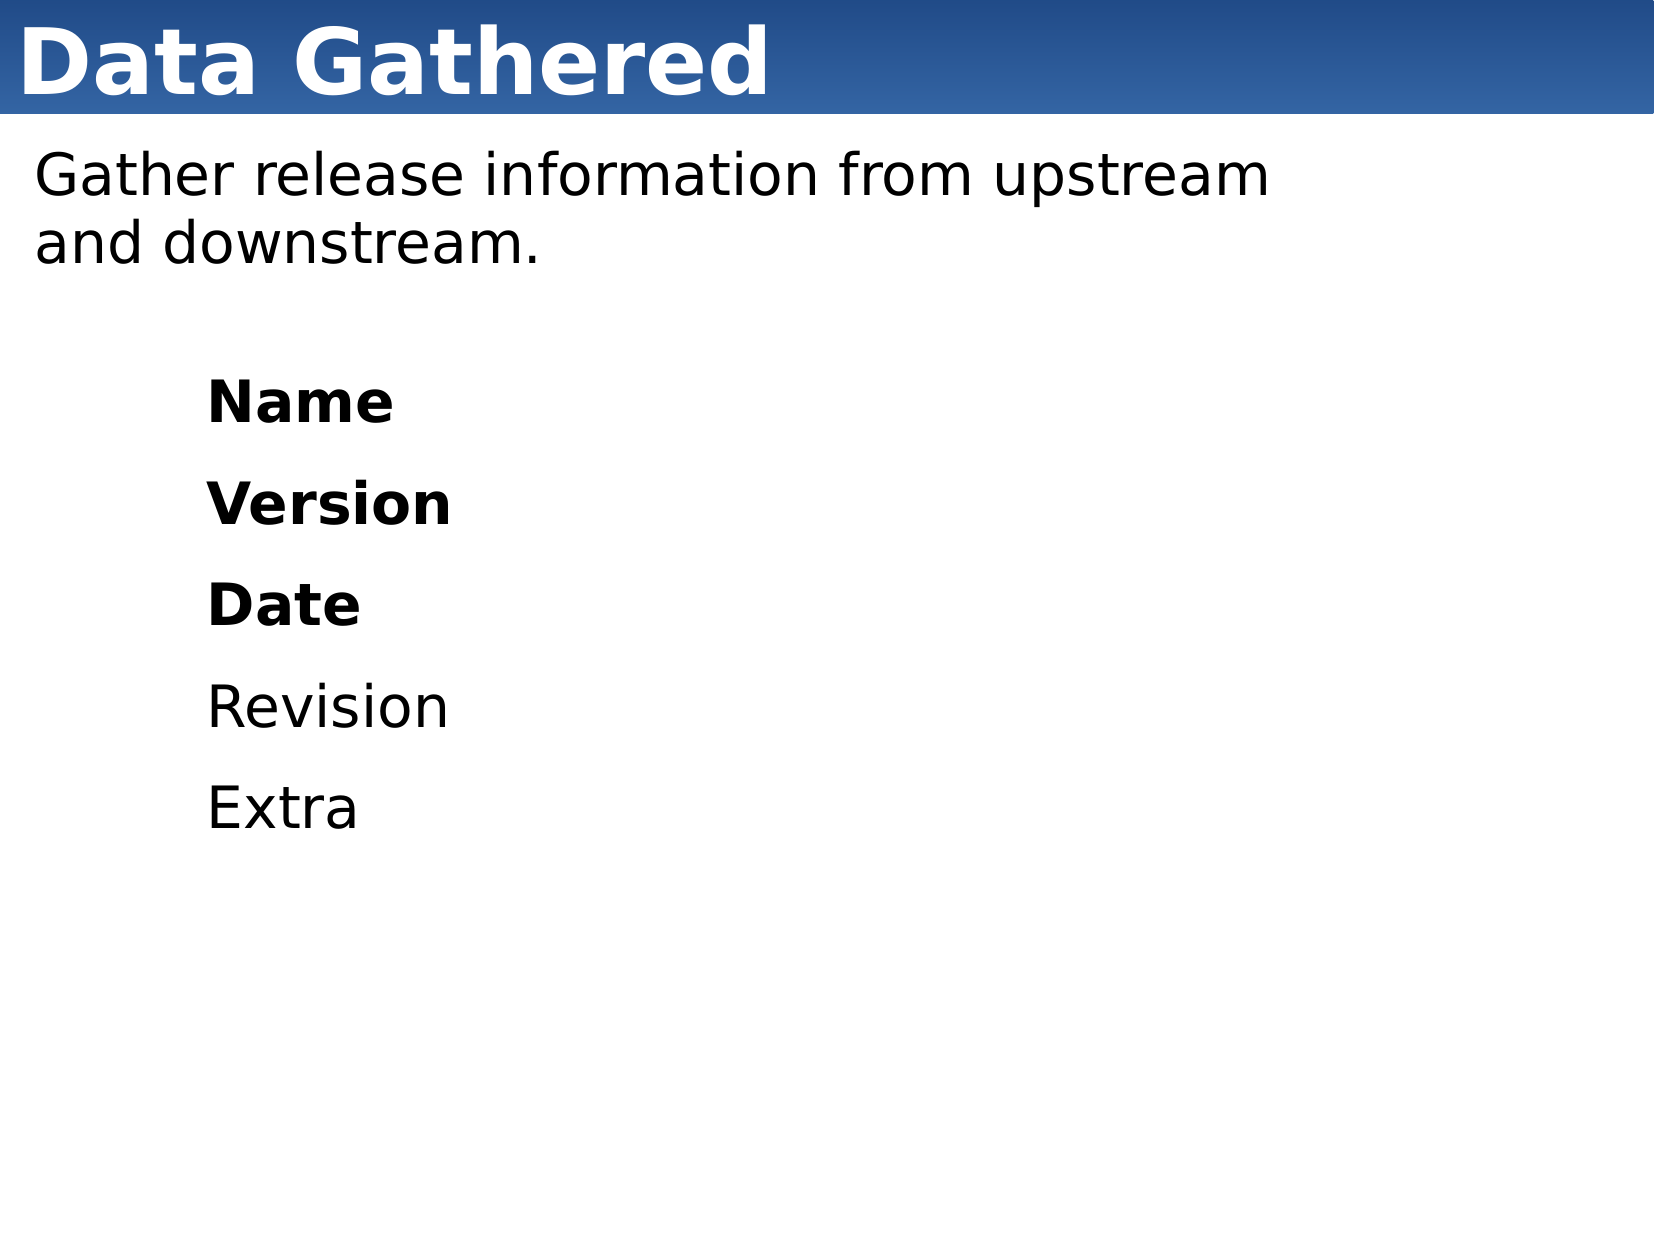

Data Gathered
Gather release information from upstream
and downstream.
Name
Version
Date
Revision
Extra